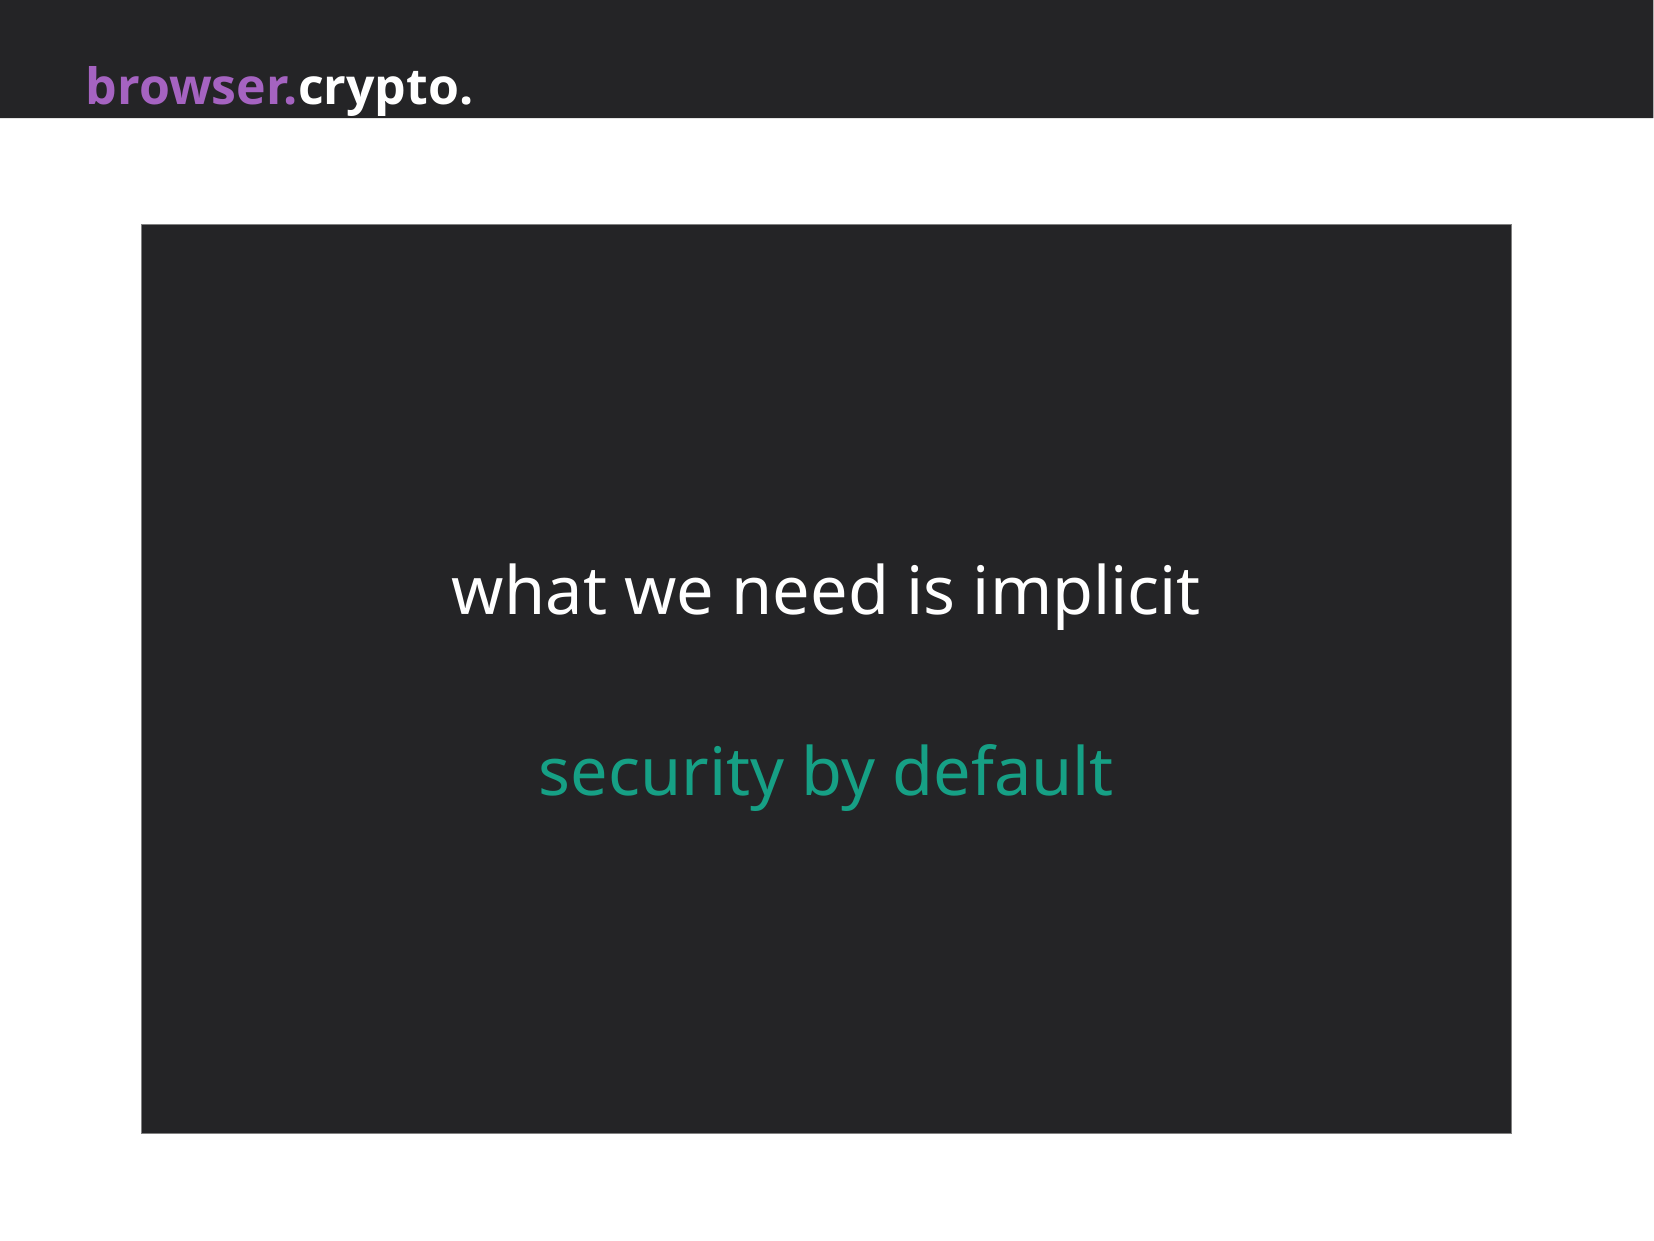

browser.crypto.
what we need is implicit
security by default